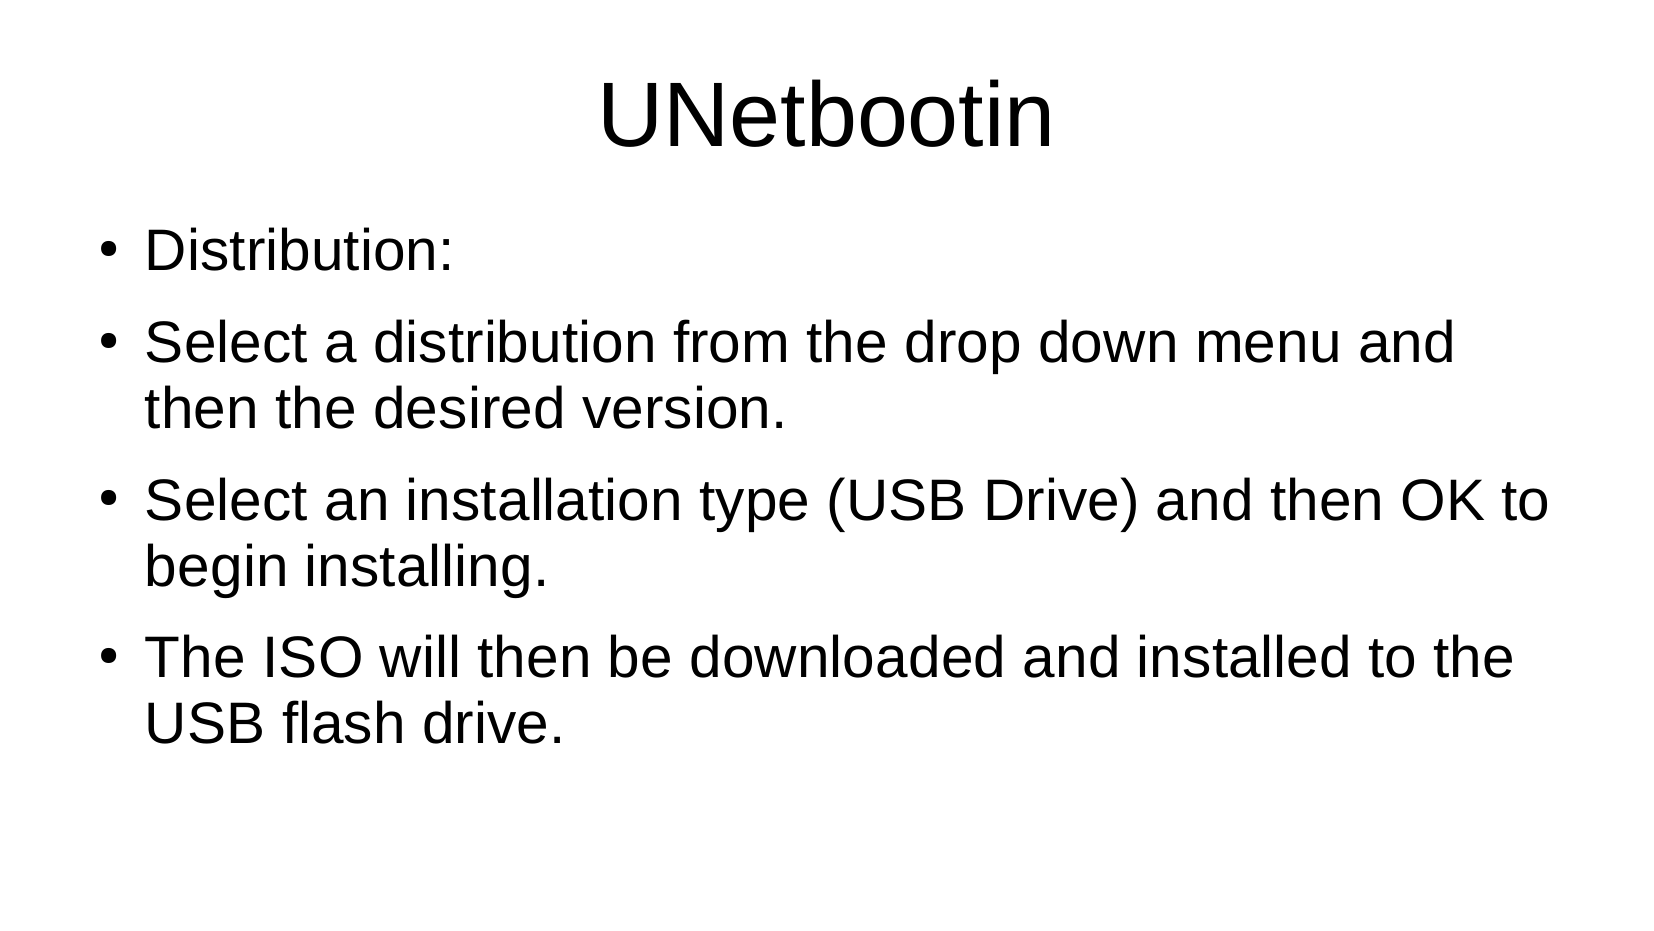

# UNetbootin
Distribution:
Select a distribution from the drop down menu and then the desired version.
Select an installation type (USB Drive) and then OK to begin installing.
The ISO will then be downloaded and installed to the USB flash drive.